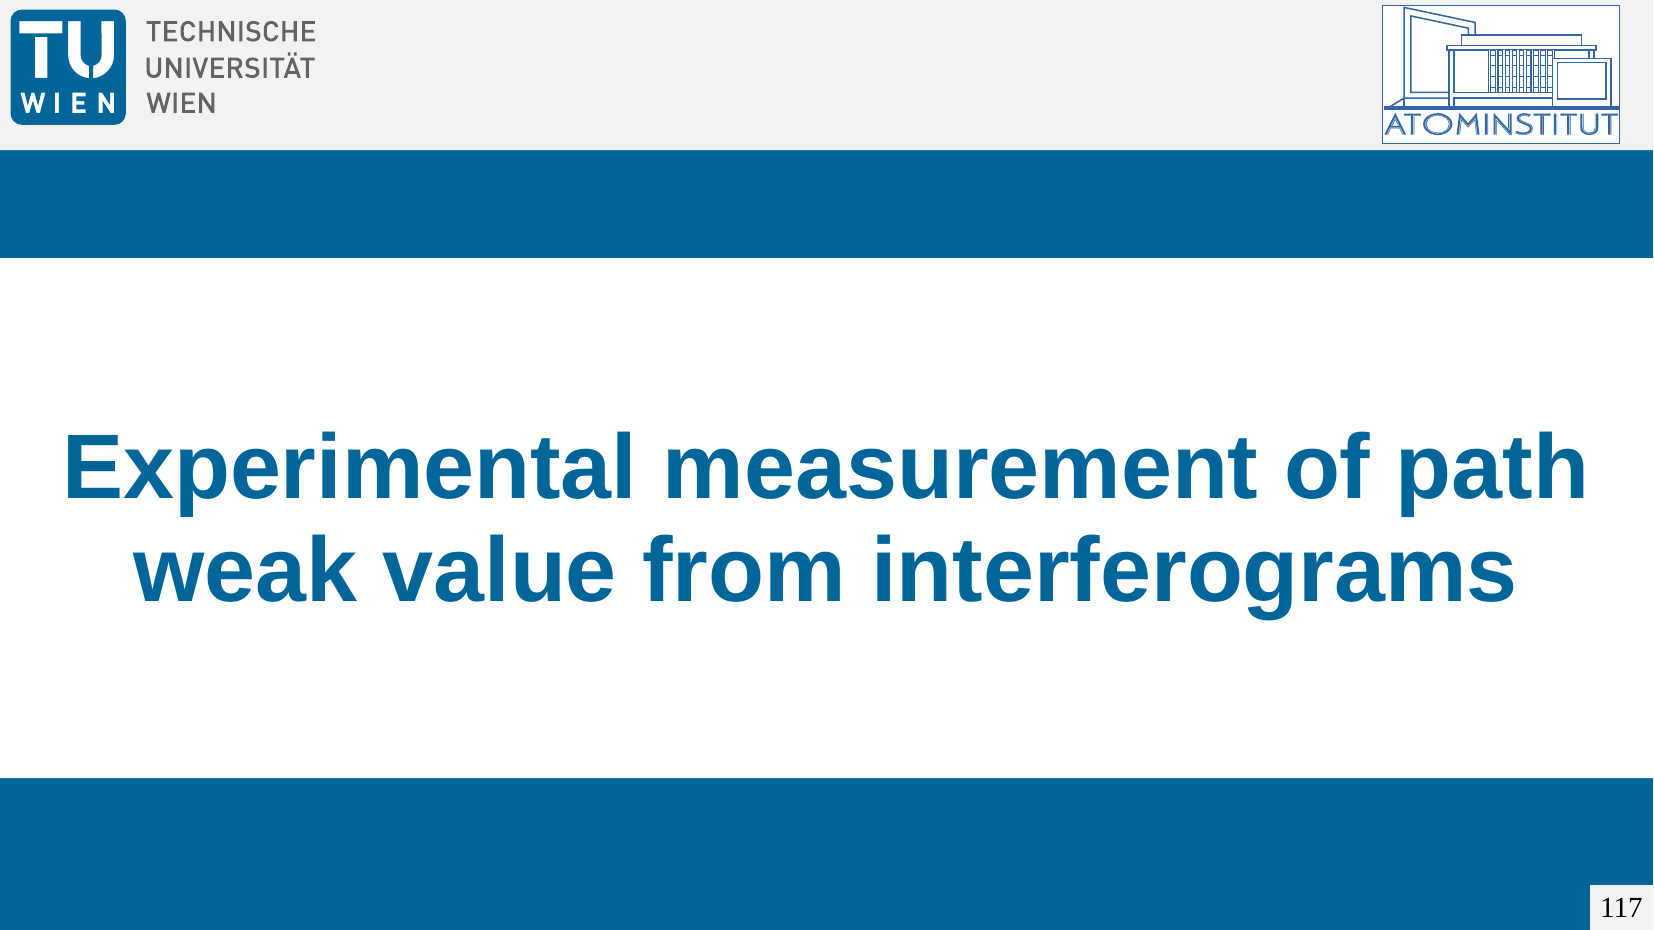

# Experimental measurement of path weak value from interferograms